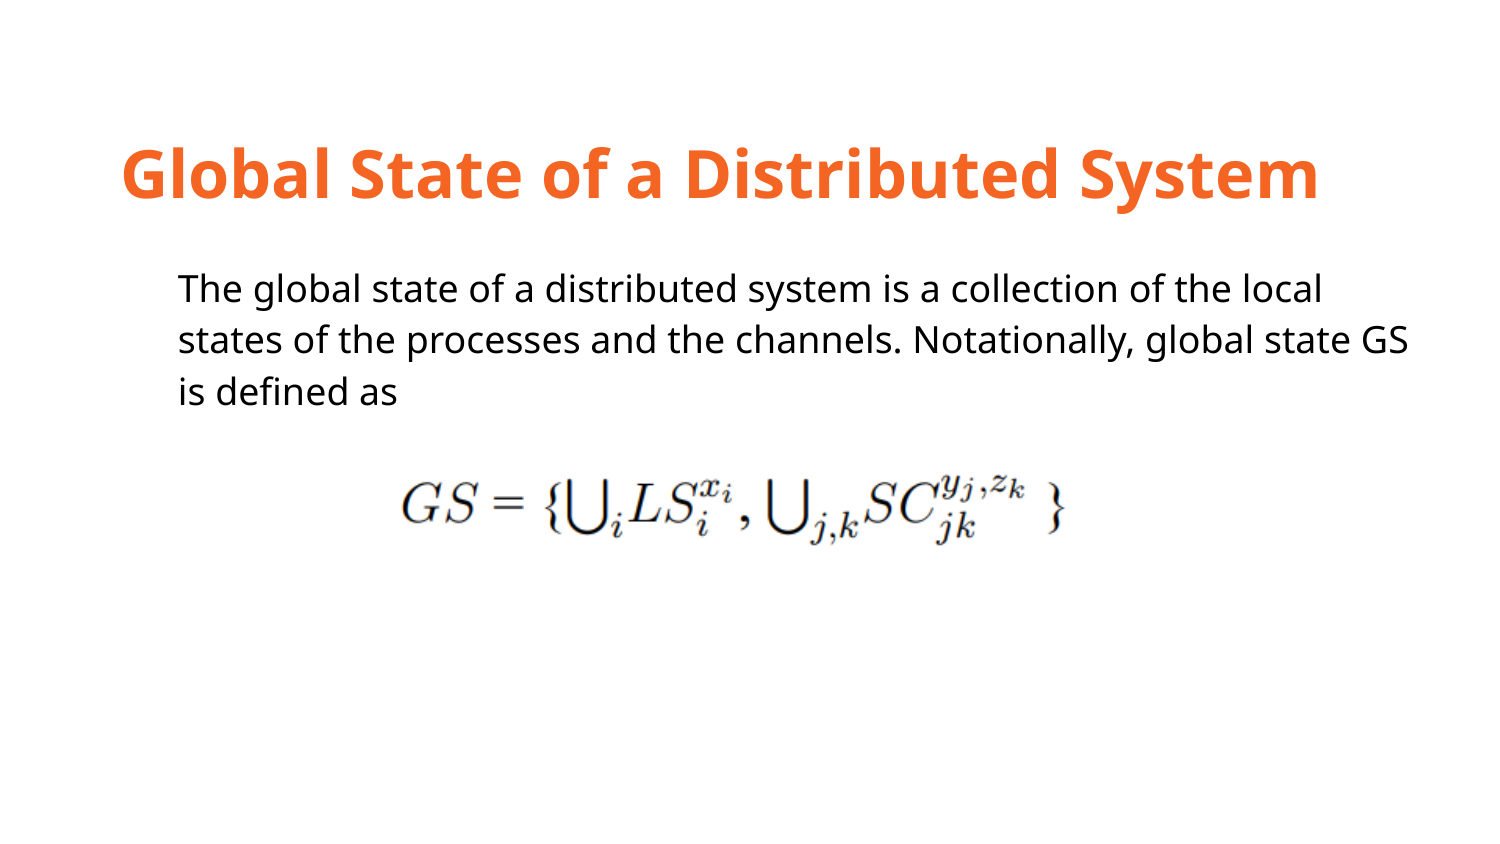

# Global State of a Distributed System
The global state of a distributed system is a collection of the local states of the processes and the channels. Notationally, global state GS is defined as